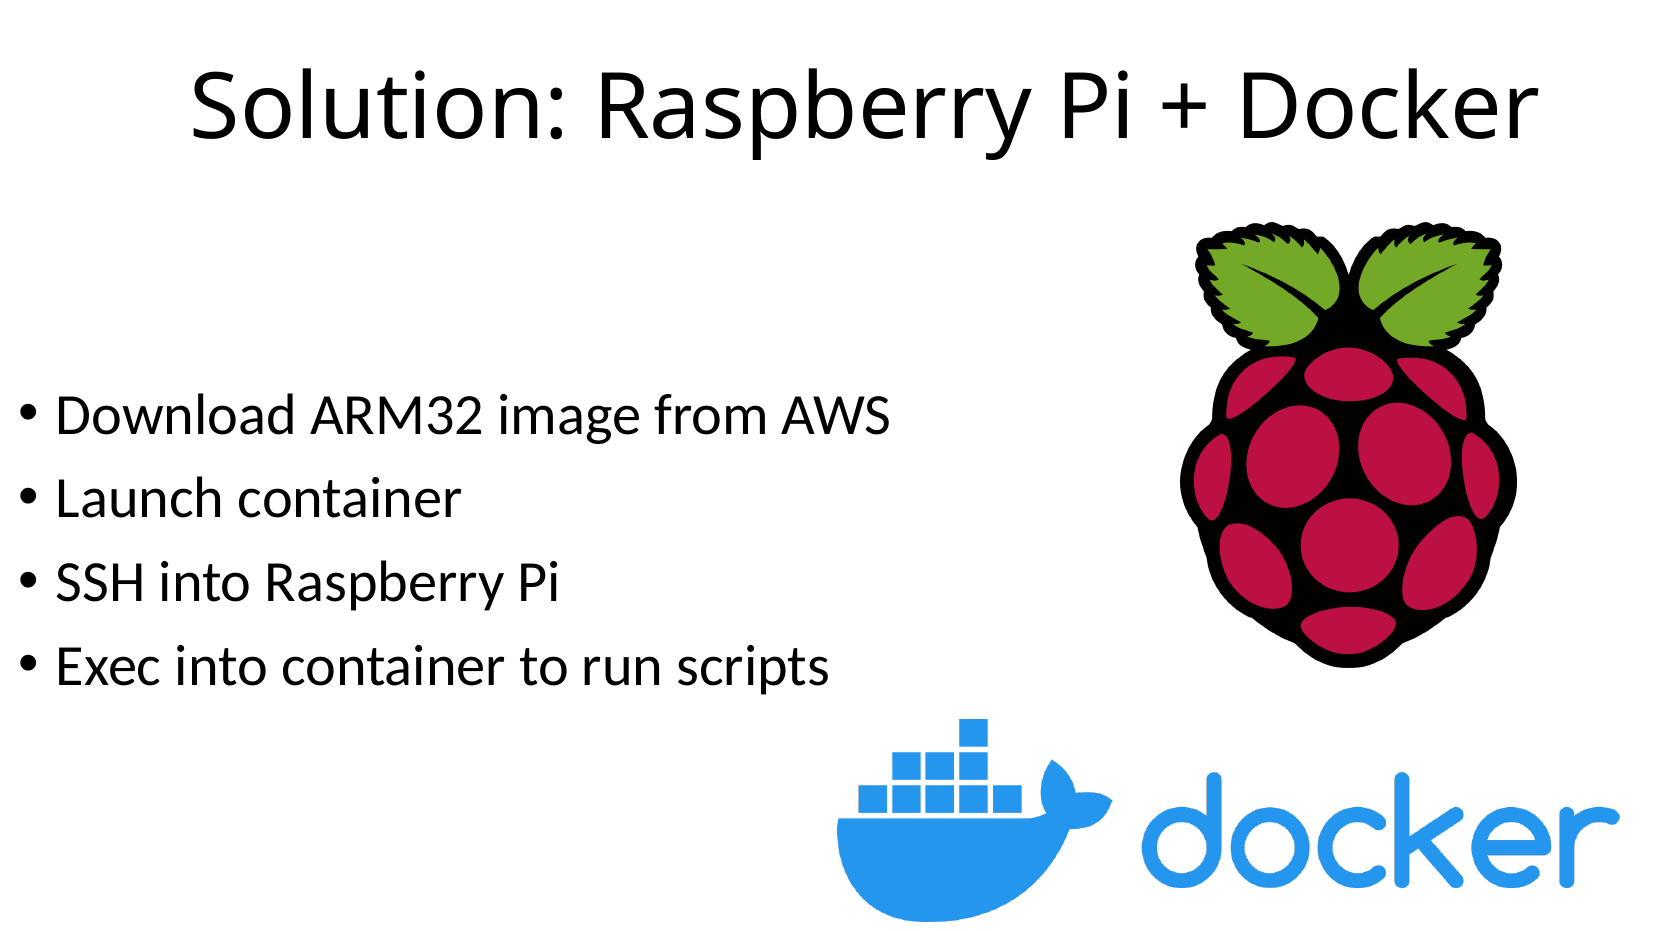

# Solution: Raspberry Pi + Docker
Download ARM32 image from AWS
Launch container
SSH into Raspberry Pi
Exec into container to run scripts